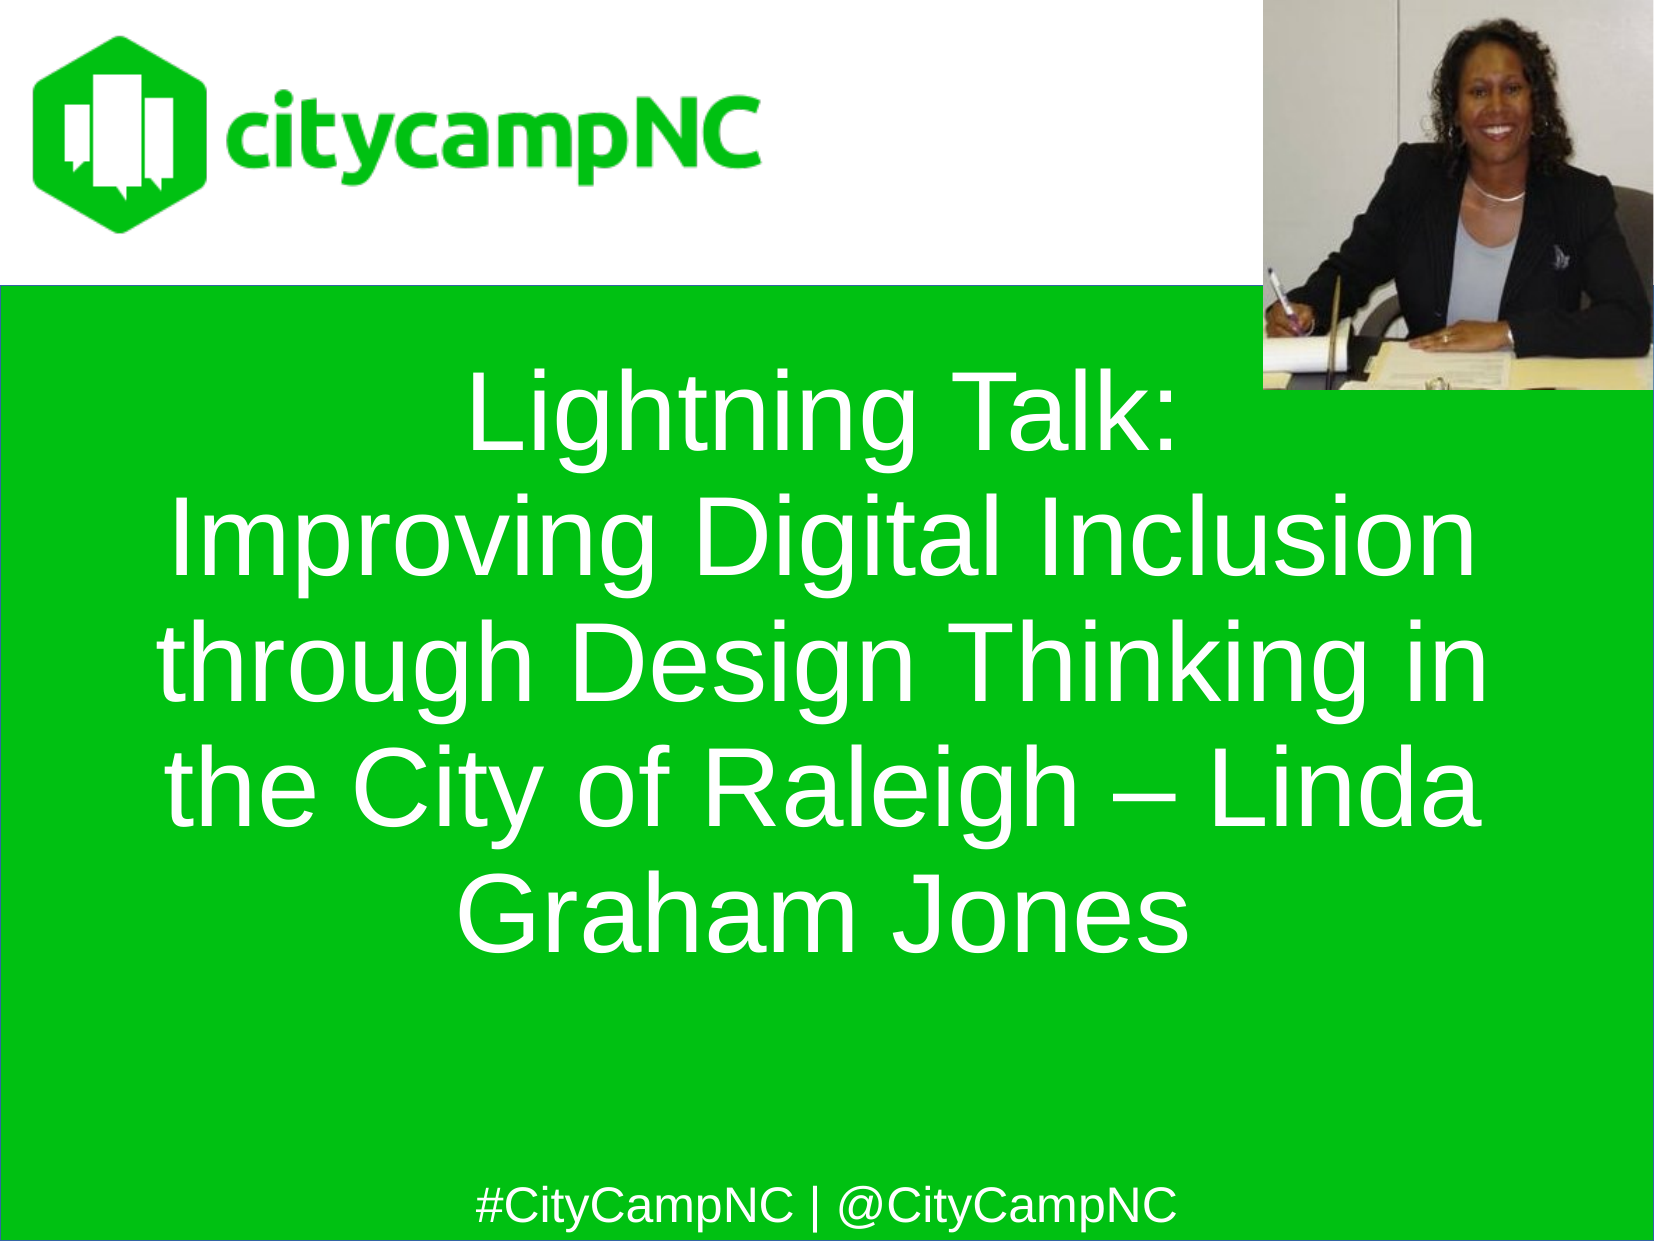

# Lightning Talk:
Improving Digital Inclusion through Design Thinking in the City of Raleigh – Linda Graham Jones